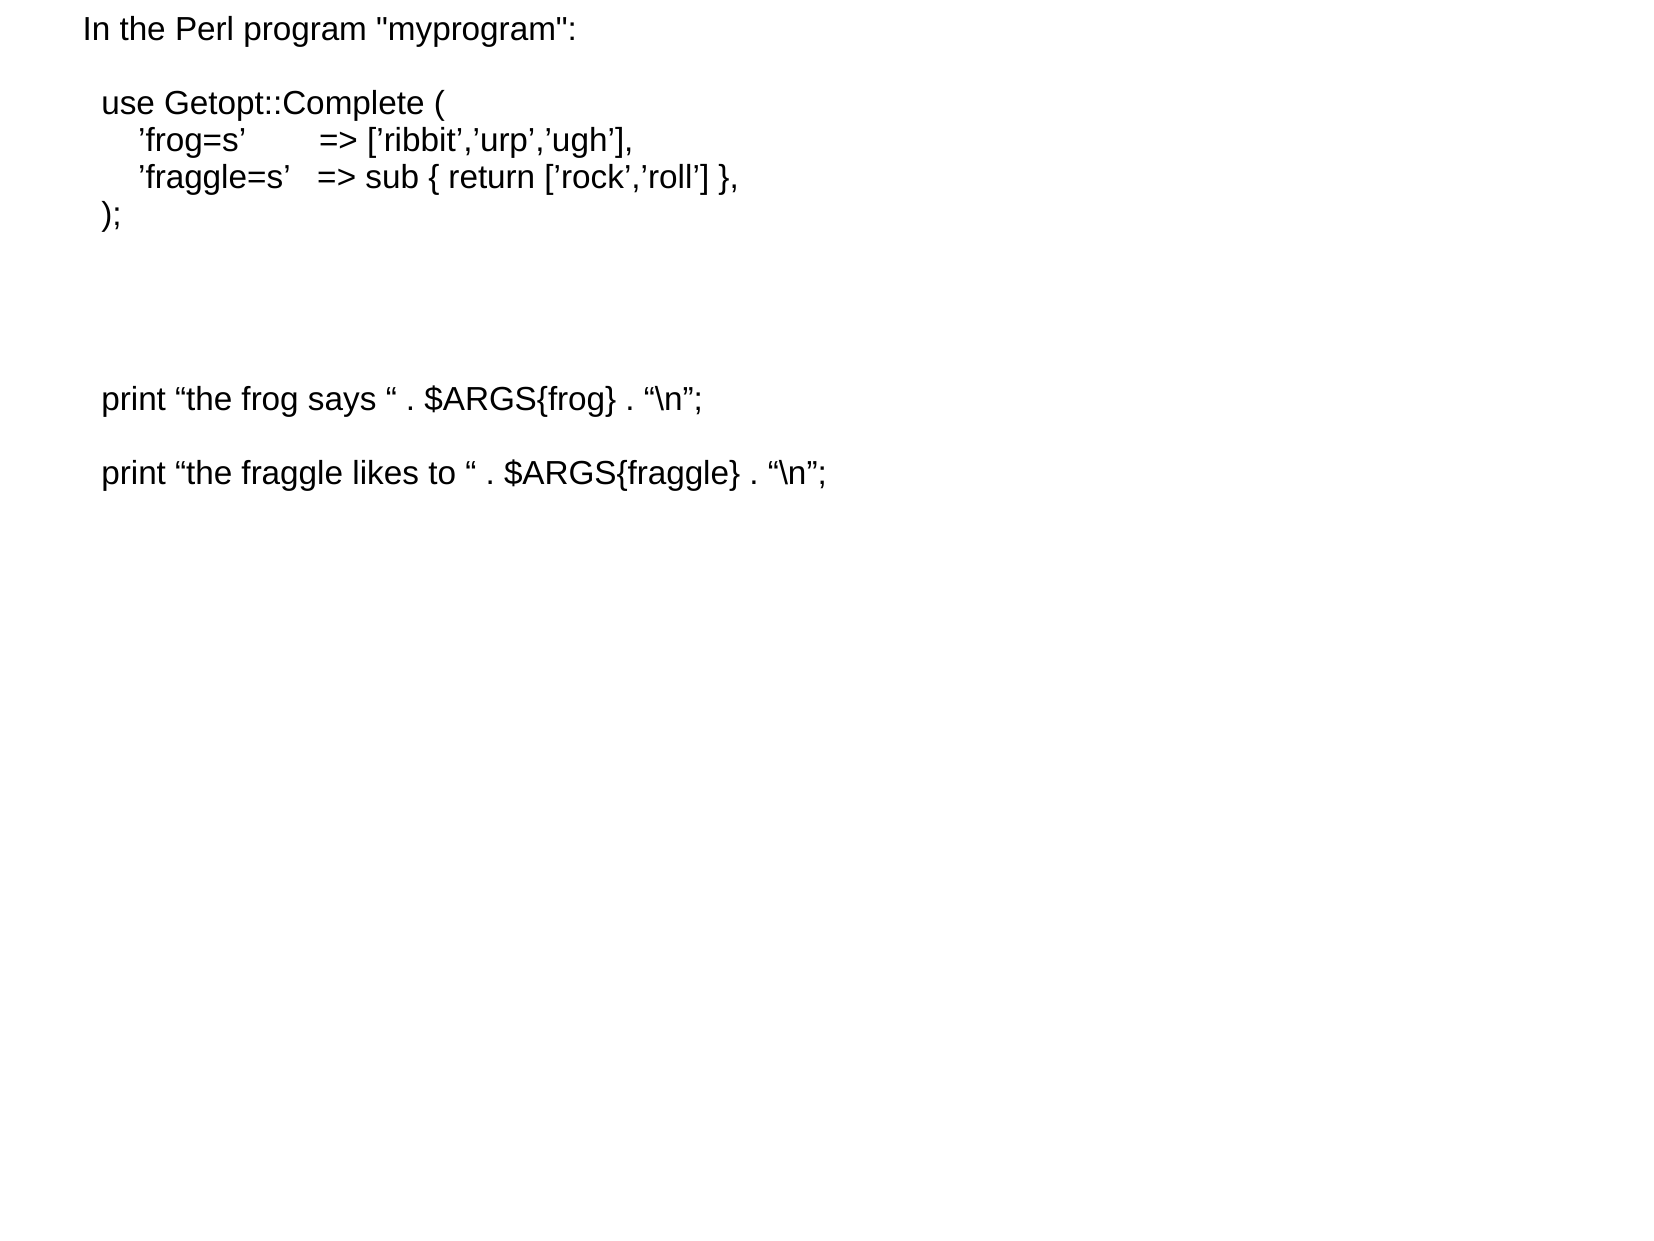

# In the Perl program "myprogram":
 use Getopt::Complete (
 ’frog=s’ => [’ribbit’,’urp’,’ugh’],
 ’fraggle=s’ => sub { return [’rock’,’roll’] },
 );
 print “the frog says “ . $ARGS{frog} . “\n”;
 print “the fraggle likes to “ . $ARGS{fraggle} . “\n”;